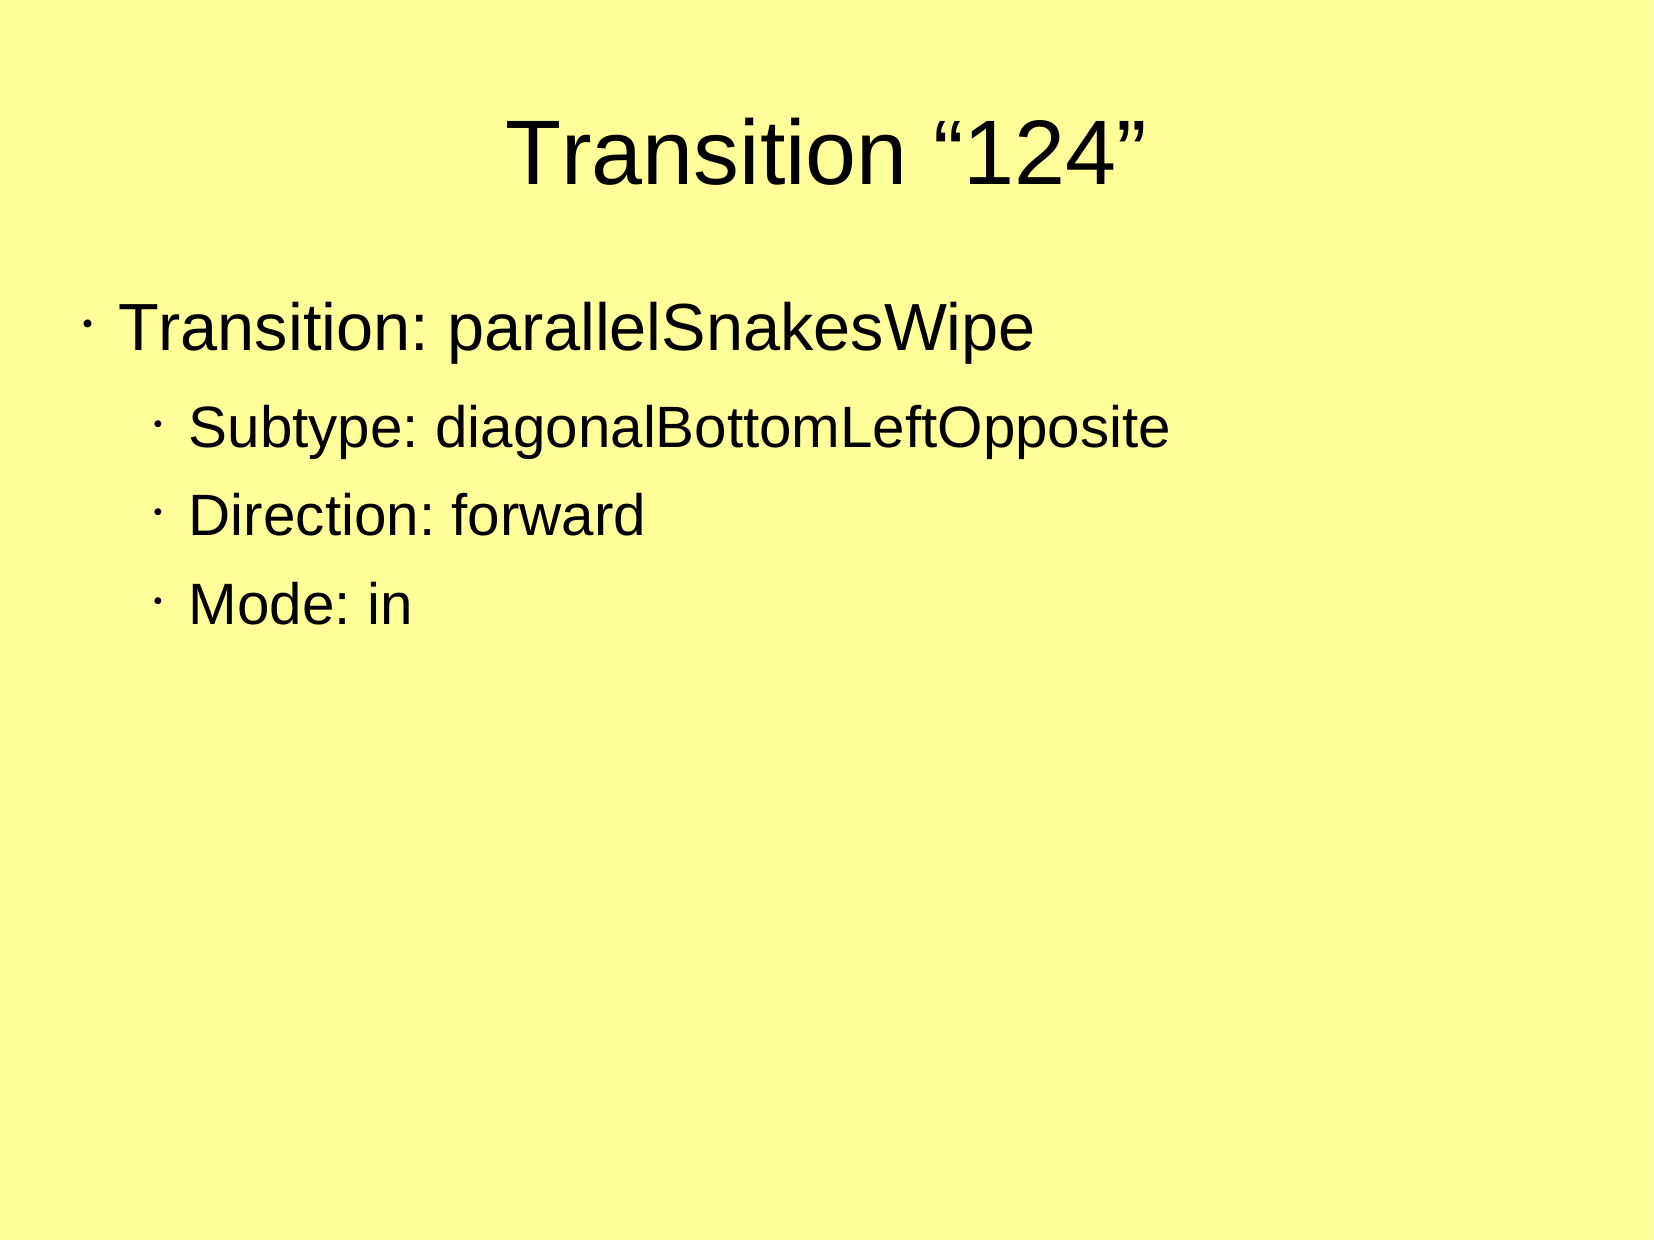

# Transition “124”
Transition: parallelSnakesWipe
Subtype: diagonalBottomLeftOpposite
Direction: forward
Mode: in